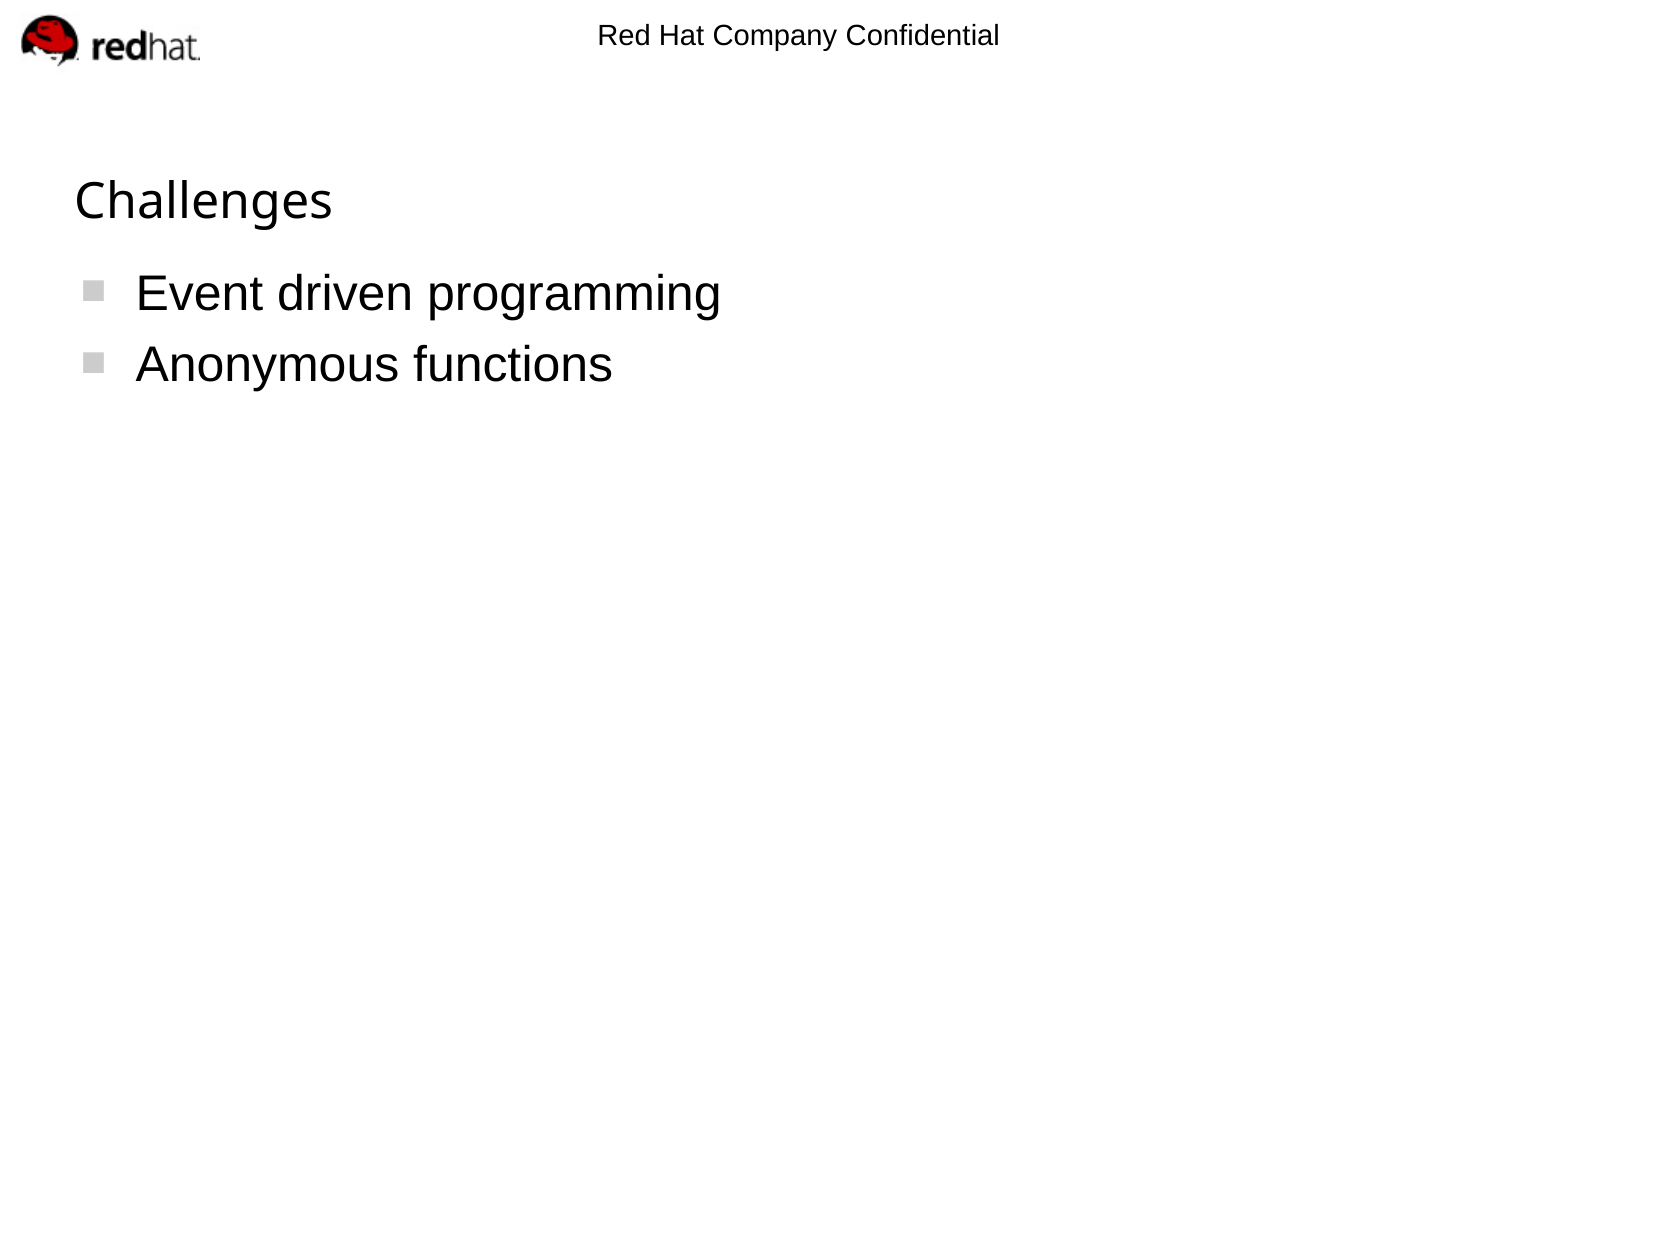

# Challenges
Event driven programming
Anonymous functions